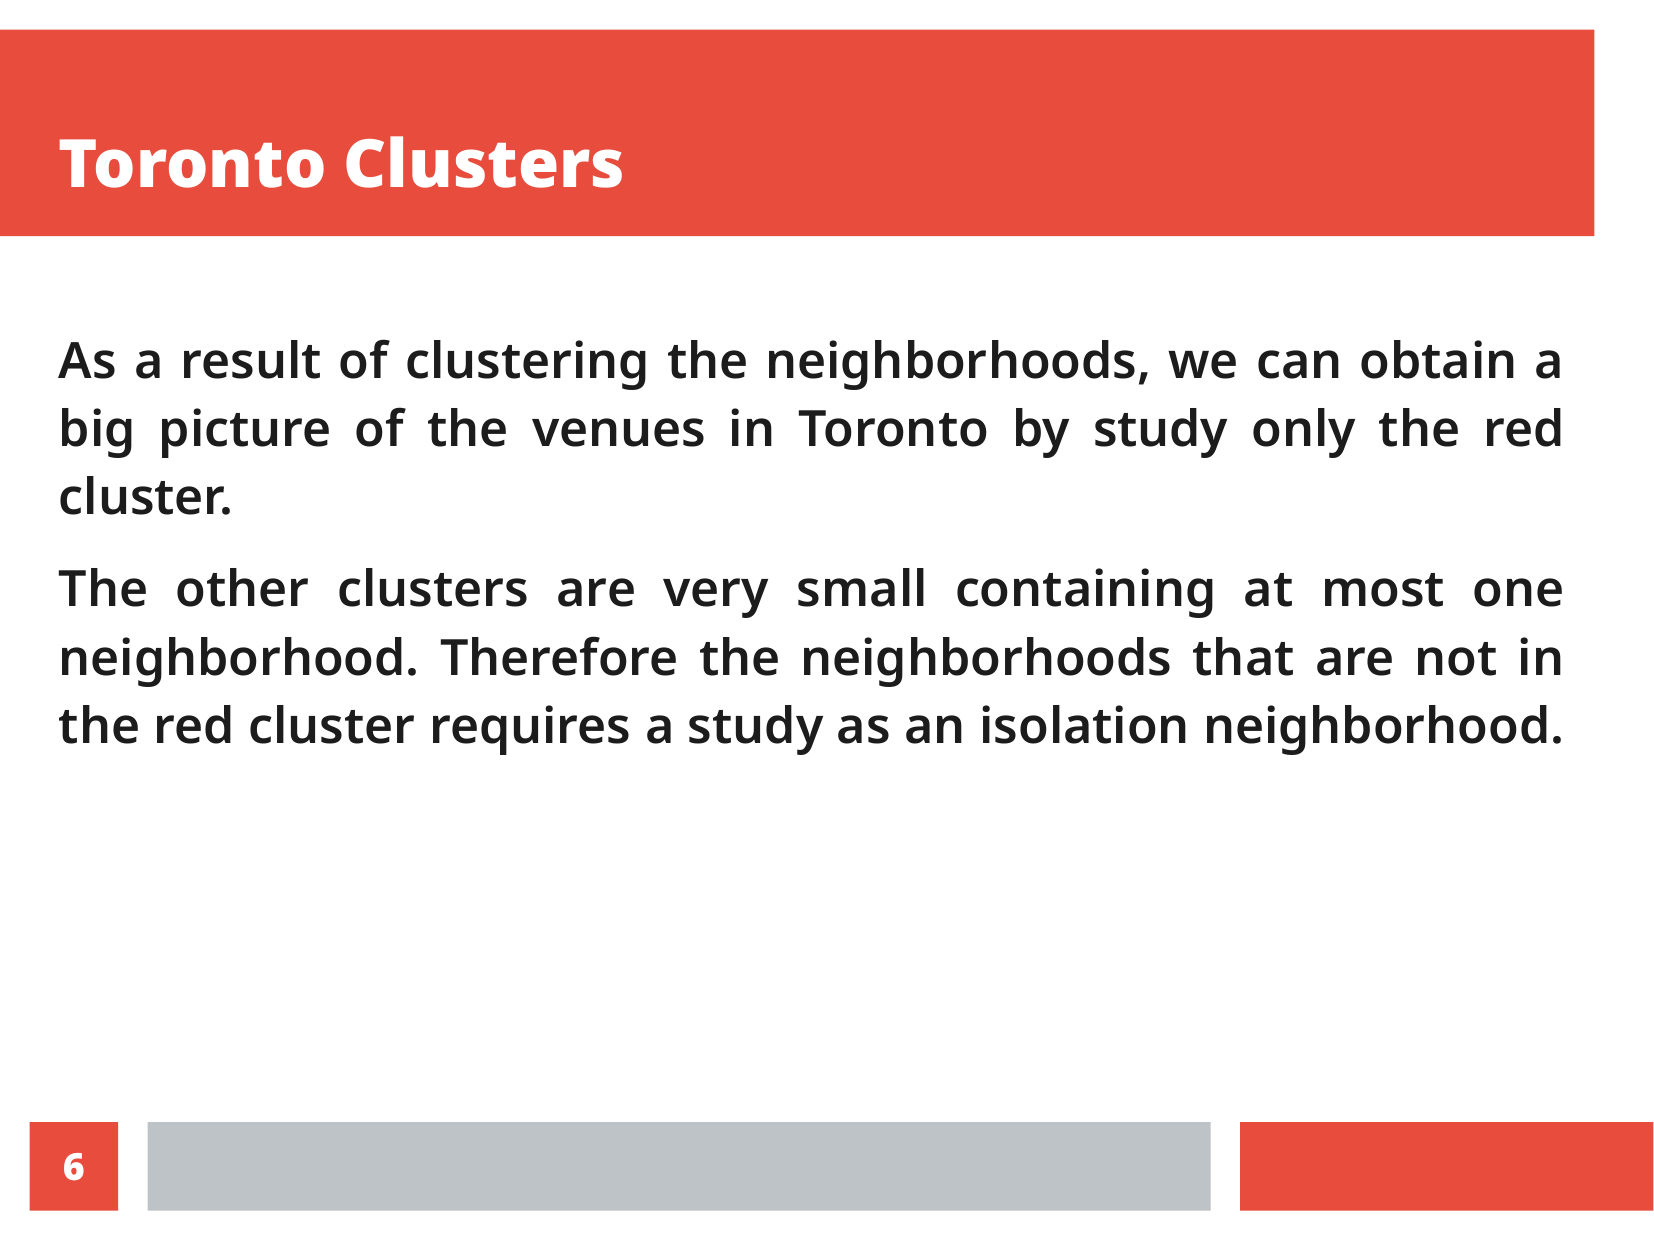

# Toronto Clusters
As a result of clustering the neighborhoods, we can obtain a big picture of the venues in Toronto by study only the red cluster.
The other clusters are very small containing at most one neighborhood. Therefore the neighborhoods that are not in the red cluster requires a study as an isolation neighborhood.
6